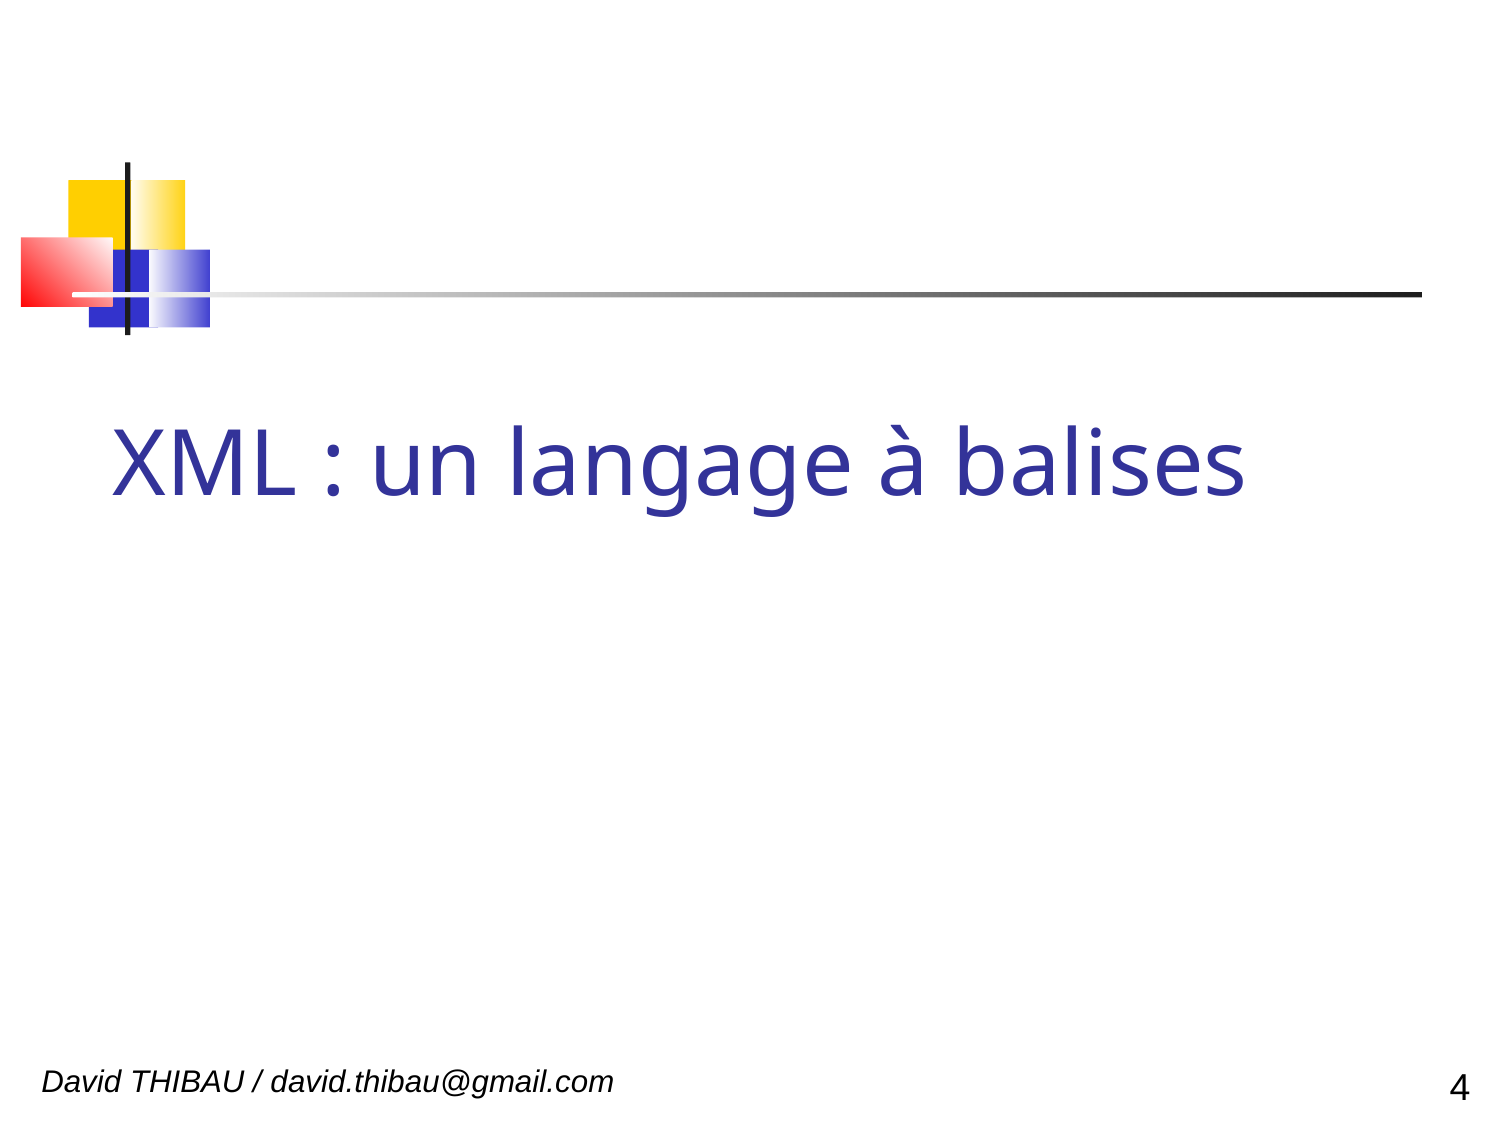

# XML : un langage à balises